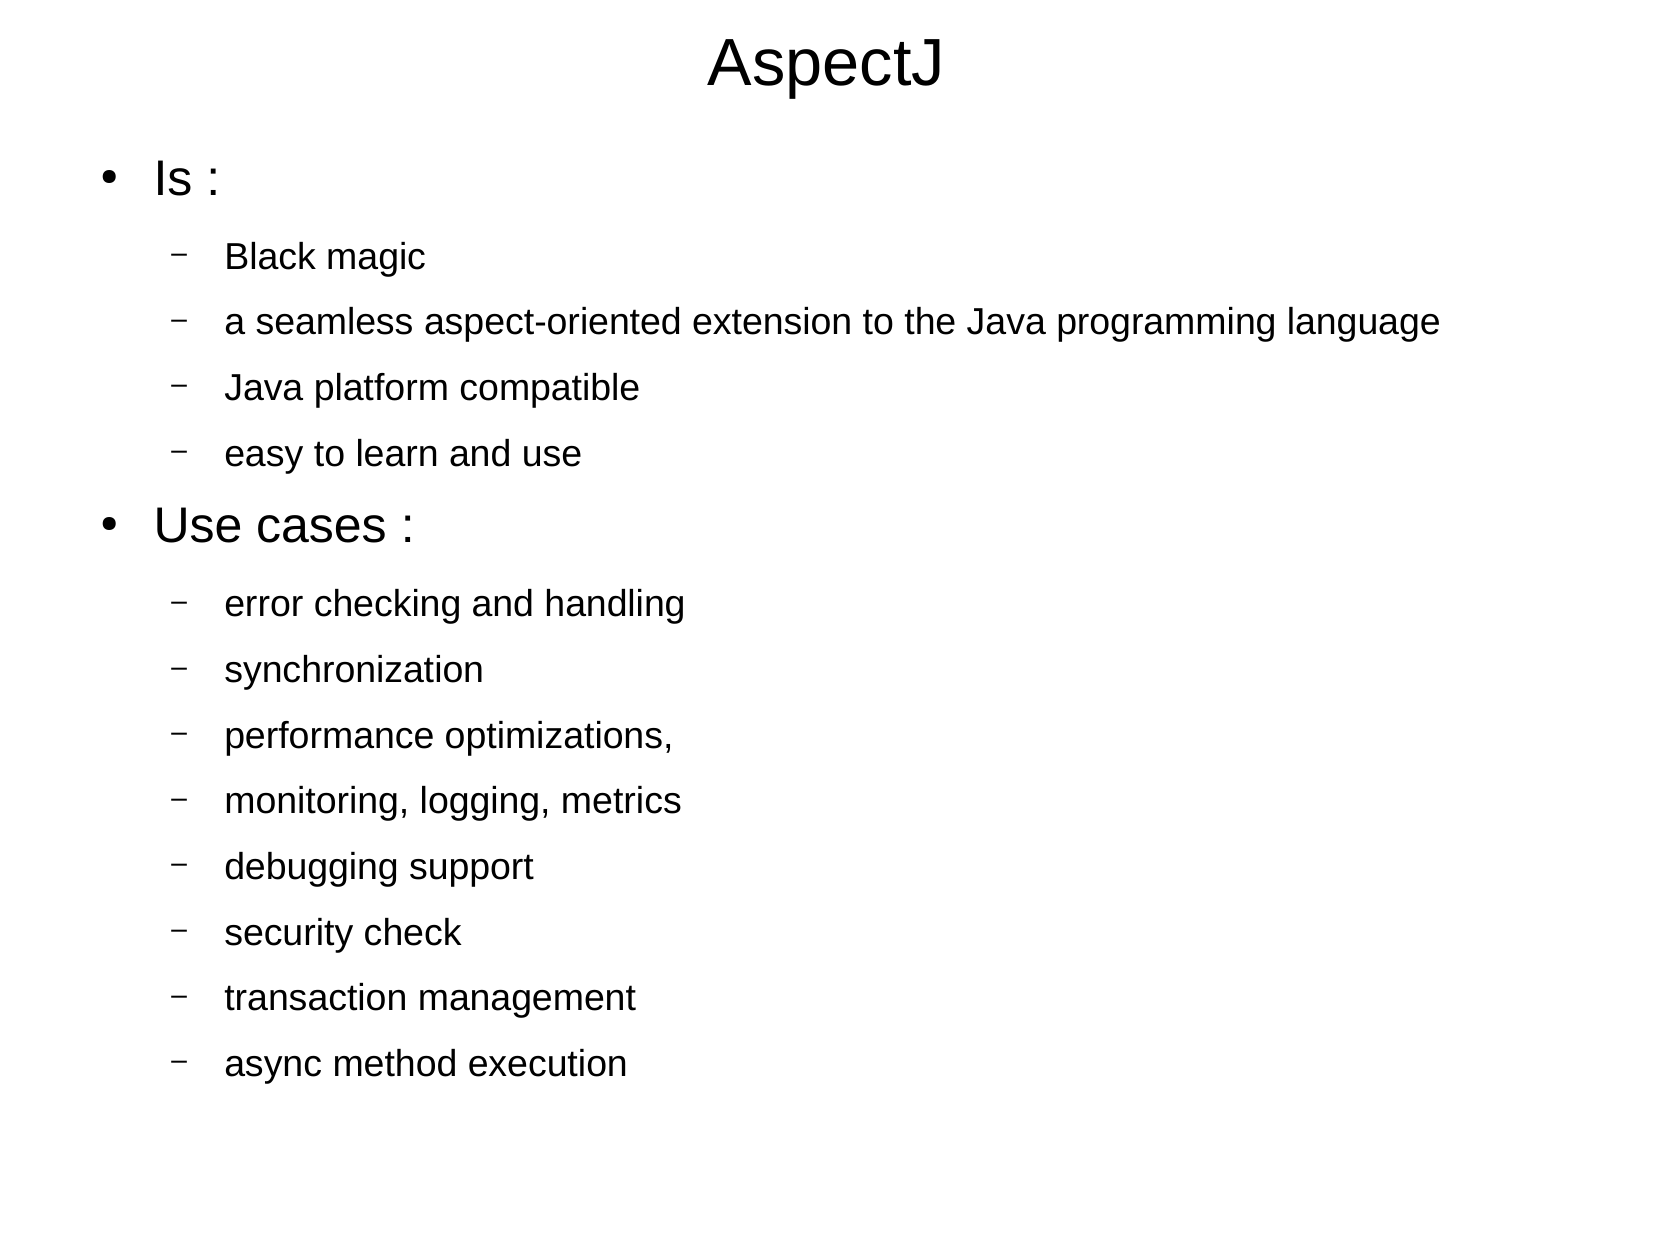

# AspectJ
Is :
Black magic
a seamless aspect-oriented extension to the Java programming language
Java platform compatible
easy to learn and use
Use cases :
error checking and handling
synchronization
performance optimizations,
monitoring, logging, metrics
debugging support
security check
transaction management
async method execution